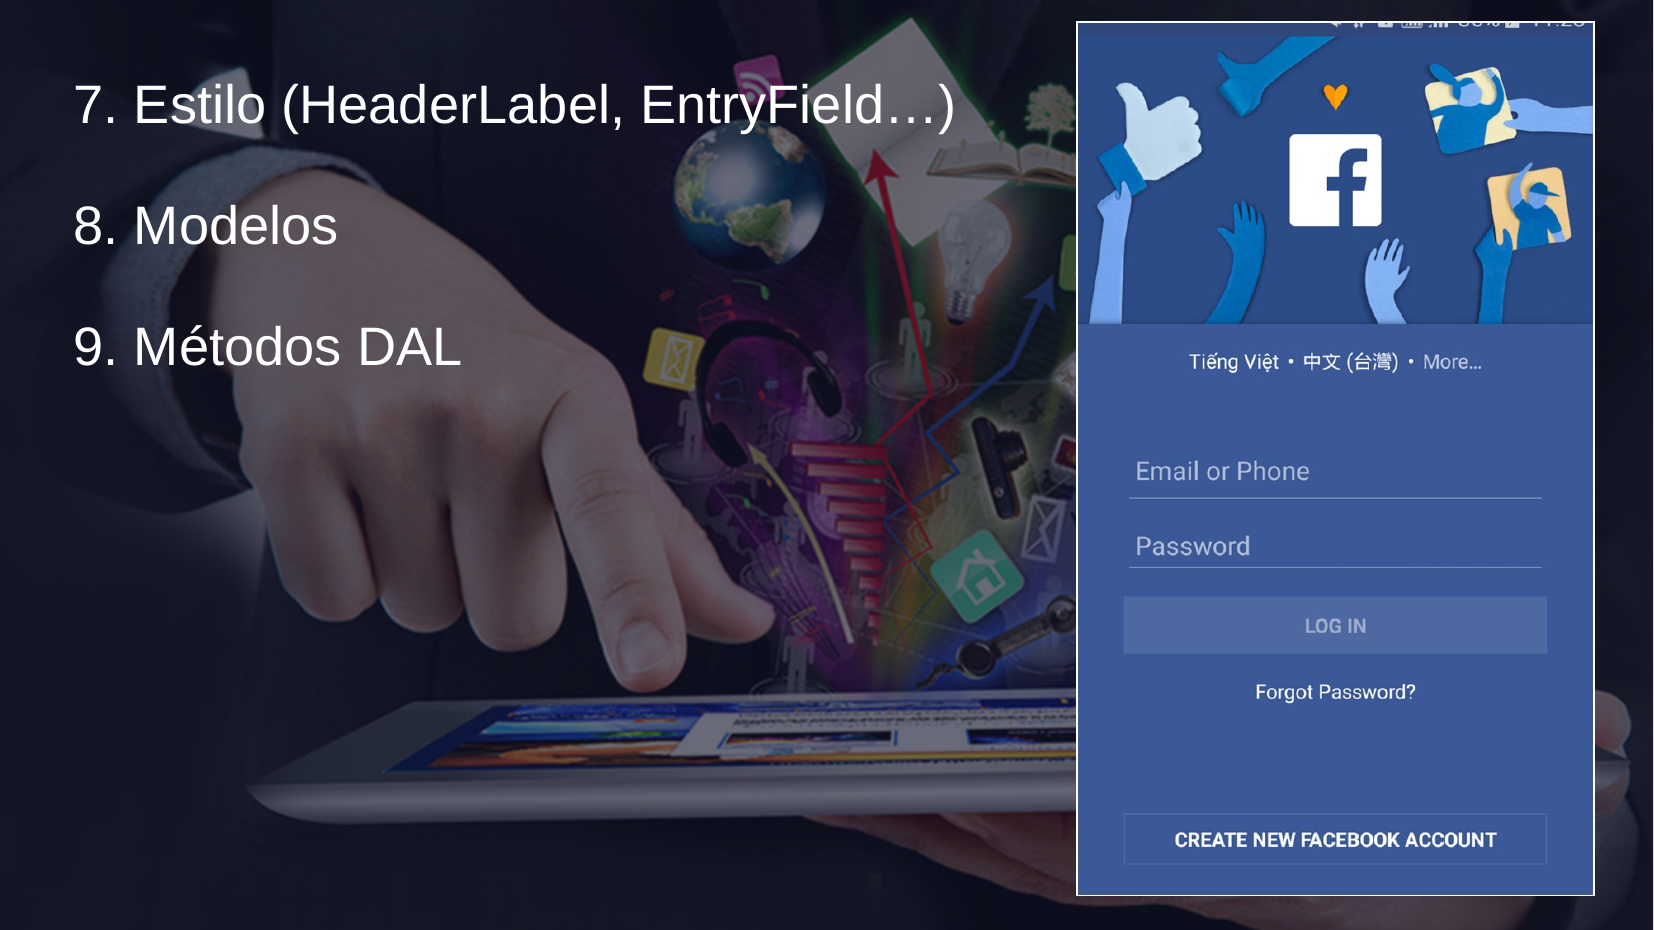

7. Estilo (HeaderLabel, EntryField…)
8. Modelos
9. Métodos DAL